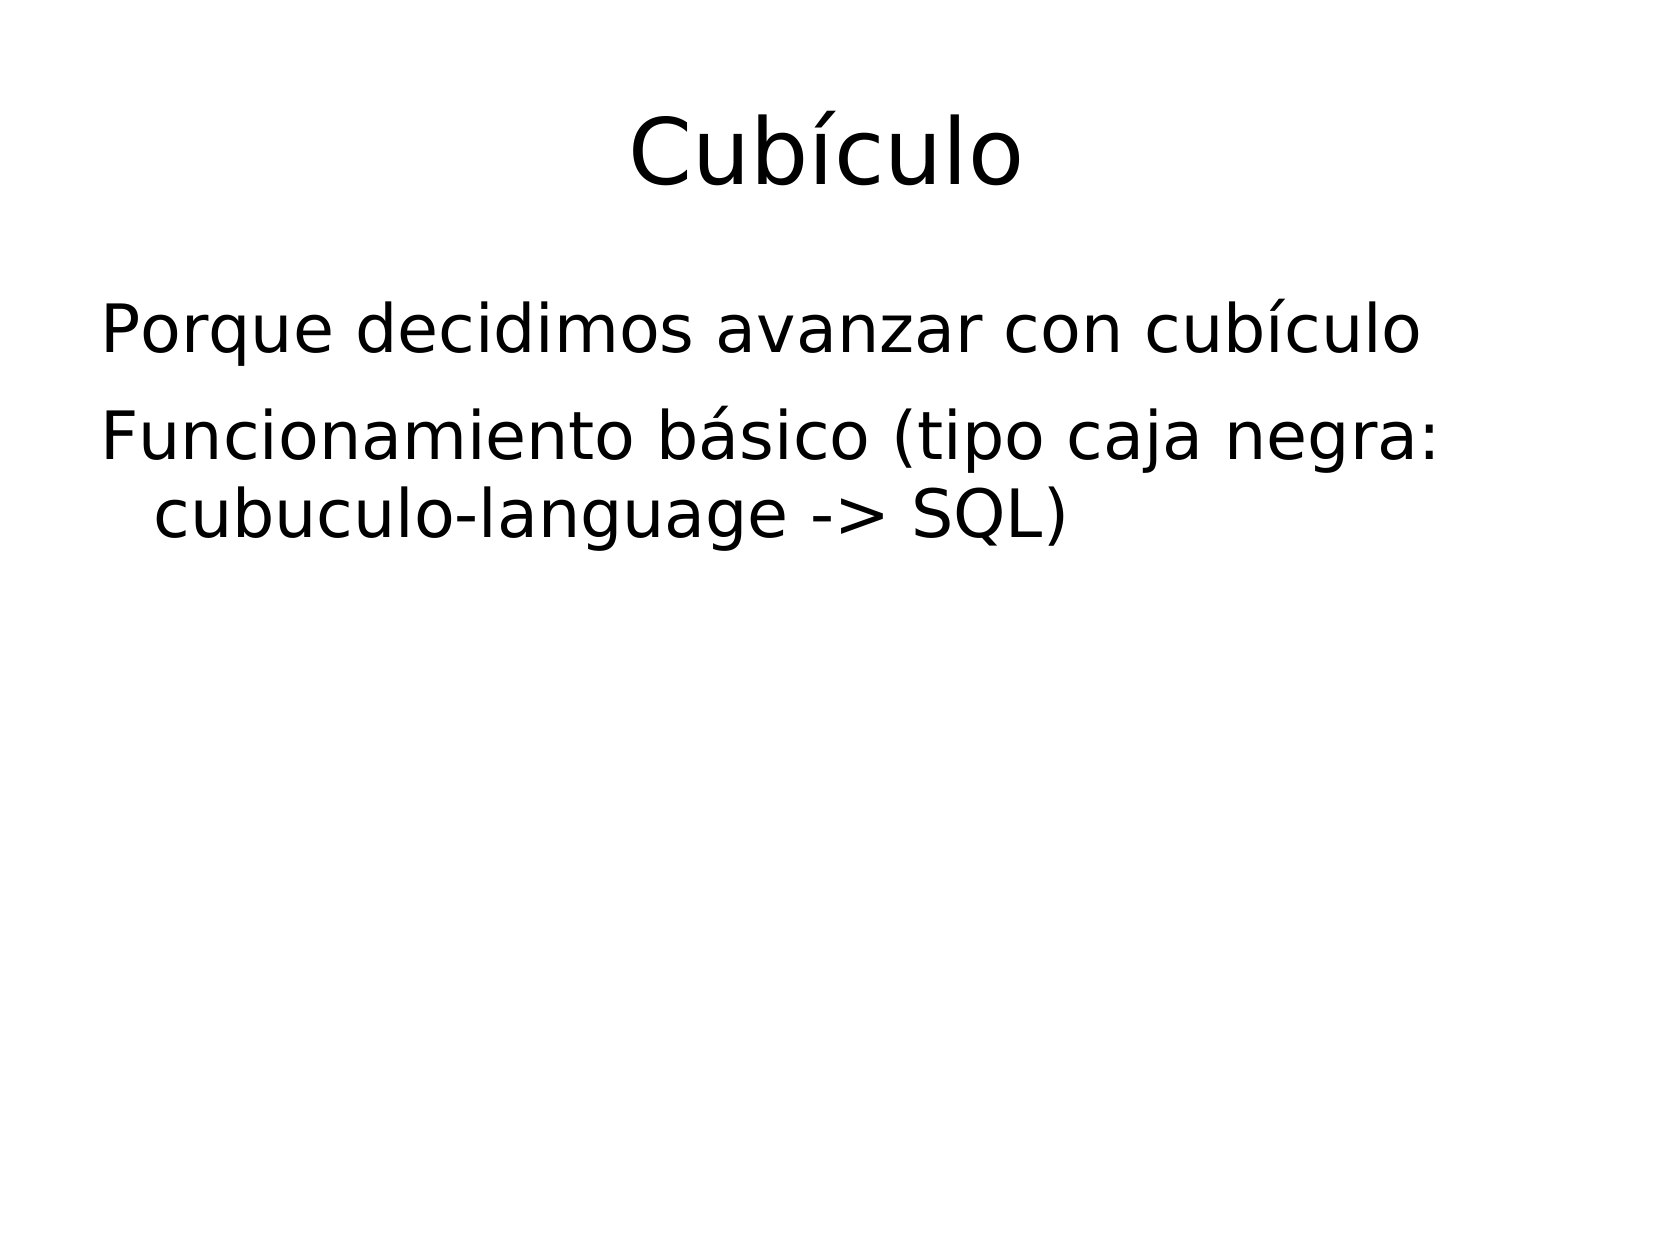

# Cubículo
Porque decidimos avanzar con cubículo
Funcionamiento básico (tipo caja negra: cubuculo-language -> SQL)